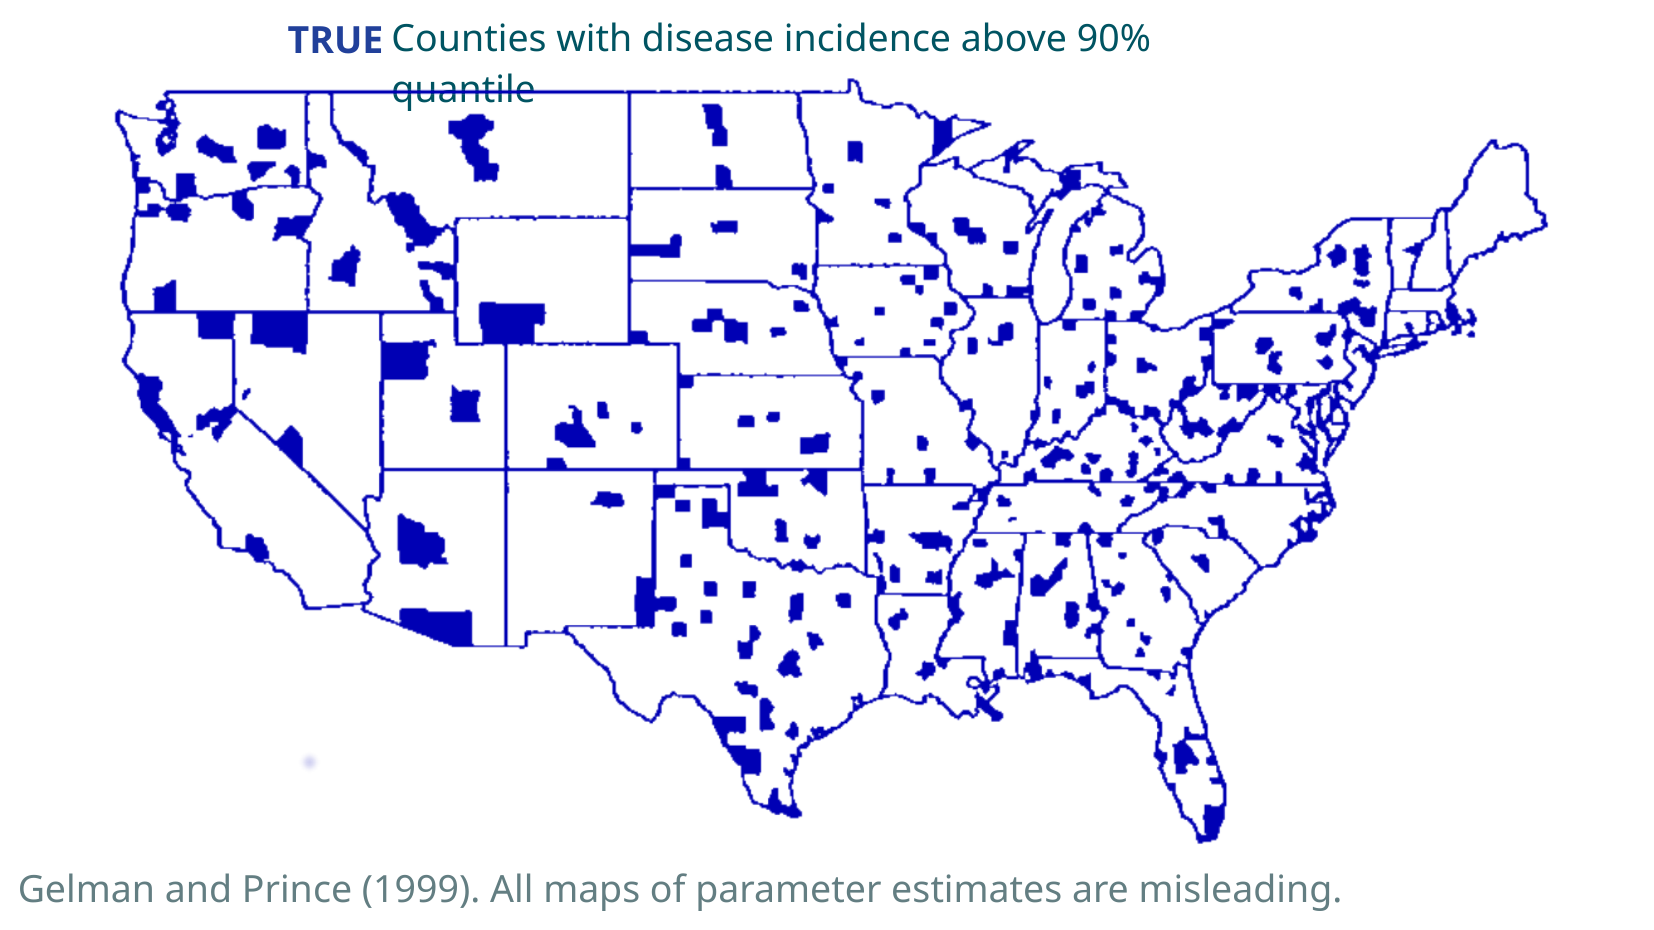

Counties with disease incidence above 90% quantile
TRUE
Gelman and Prince (1999). All maps of parameter estimates are misleading.